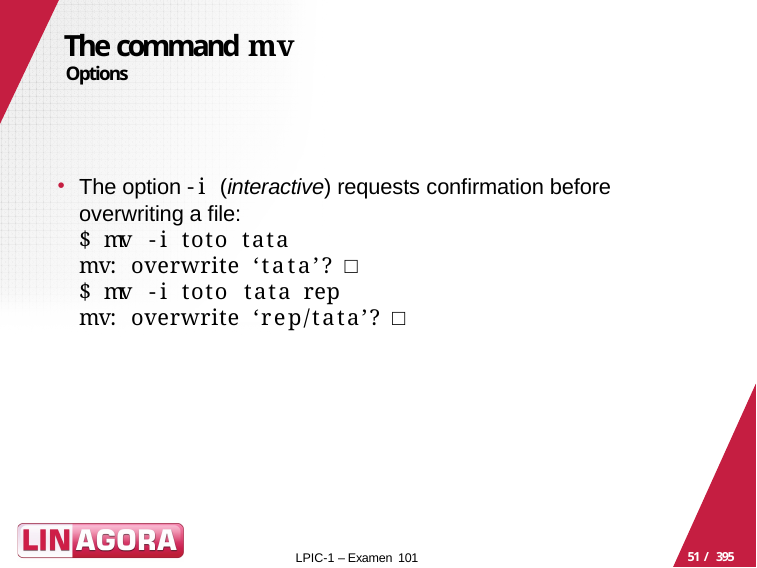

The command mv
Options
The option -i (interactive) requests confirmation before overwriting a file:
$ mv -i toto tata
mv: overwrite ‘tata’? □
$ mv -i toto tata rep
mv: overwrite ‘rep/tata’? □
LPIC-1 – Examen 101